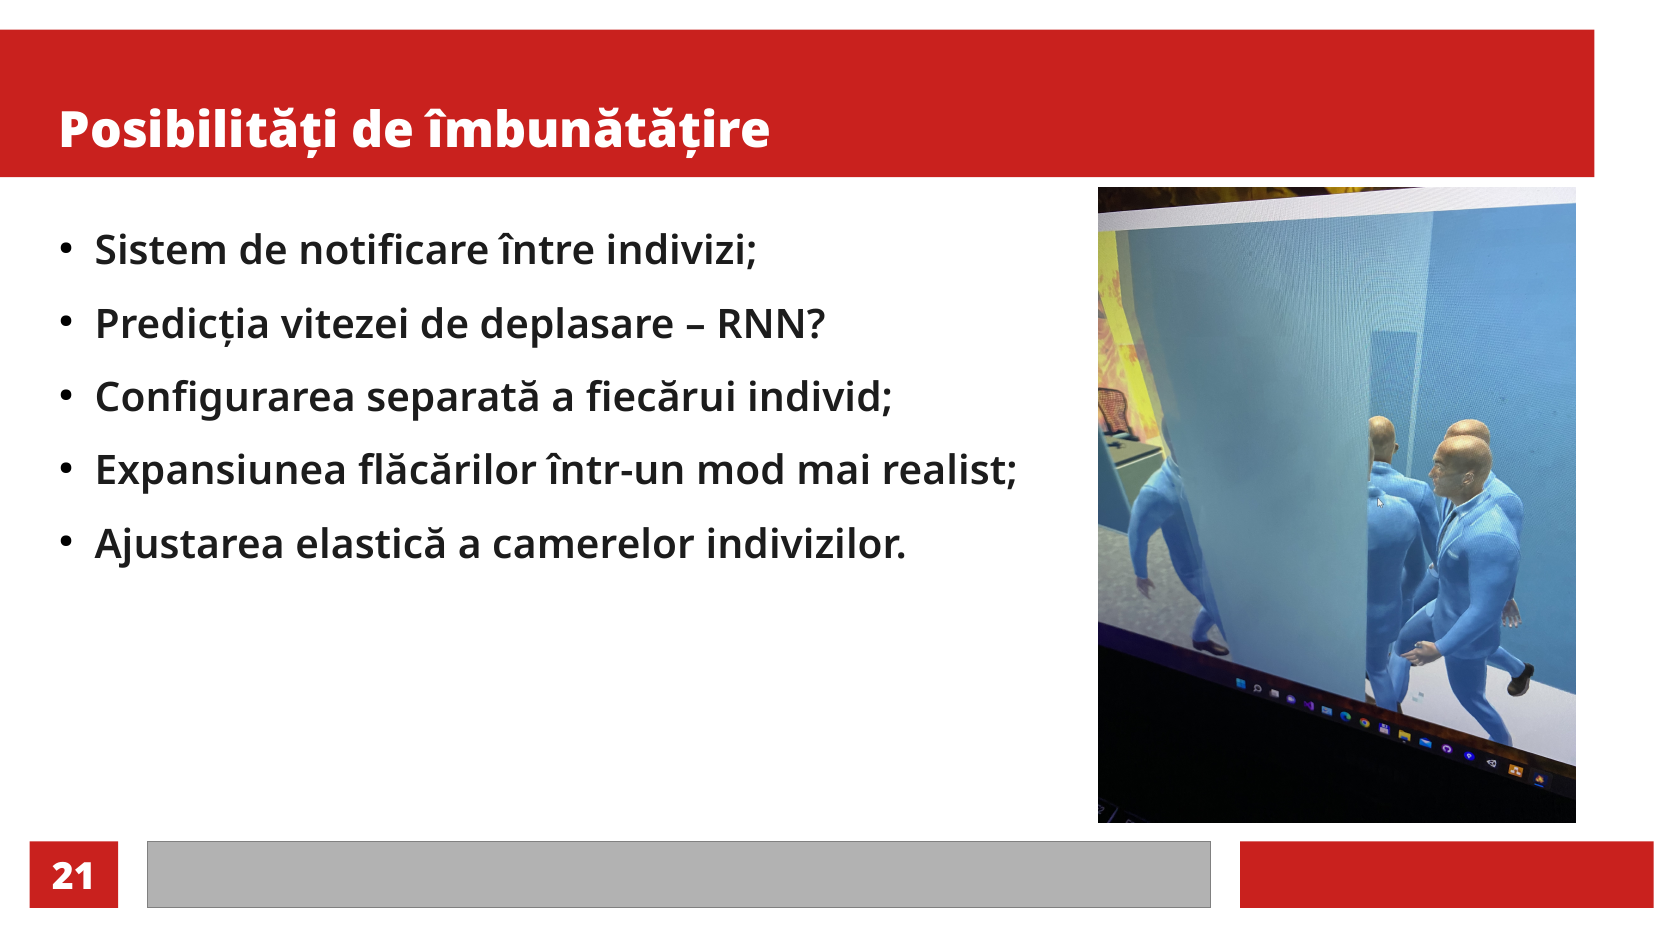

# Posibilități de îmbunătățire
Sistem de notificare între indivizi;
Predicția vitezei de deplasare – RNN?
Configurarea separată a fiecărui individ;
Expansiunea flăcărilor într-un mod mai realist;
Ajustarea elastică a camerelor indivizilor.
21